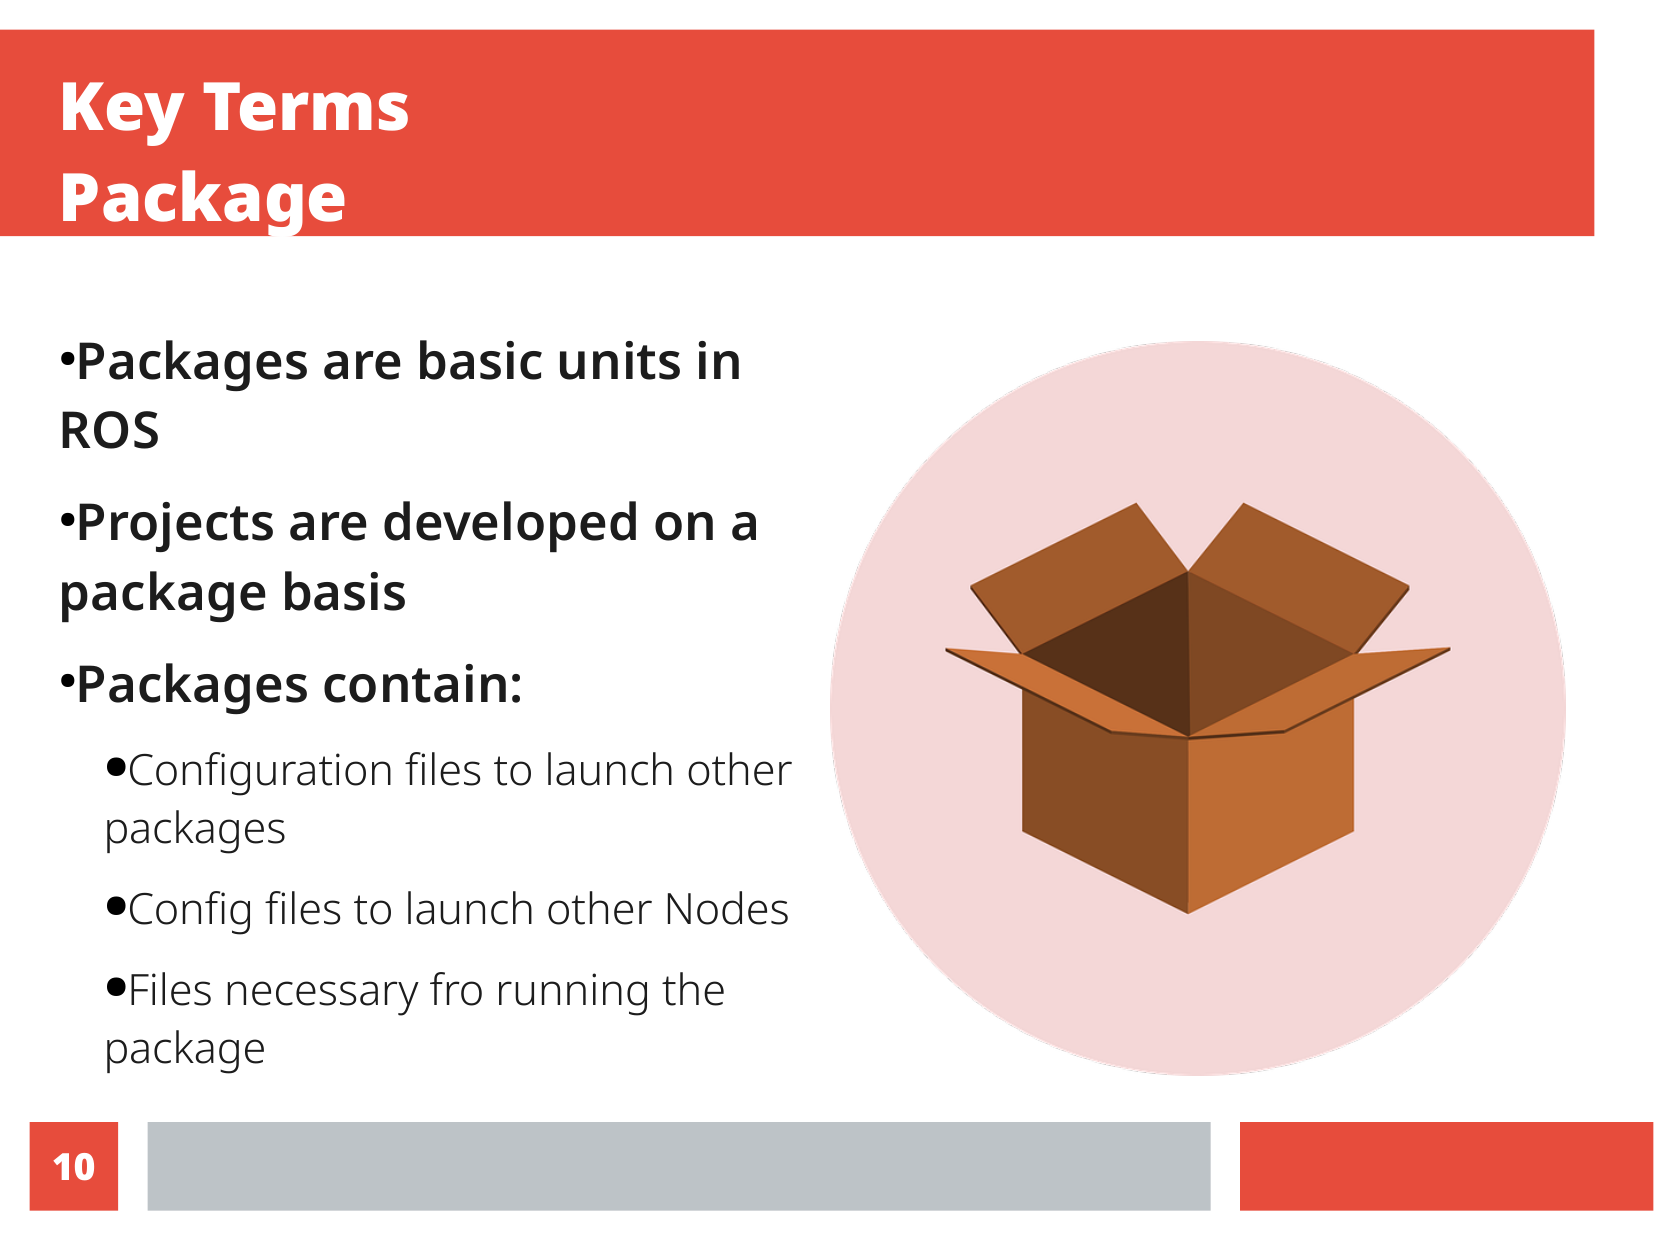

# Key Terms Package
Packages are basic units in ROS
Projects are developed on a package basis
Packages contain:
Configuration files to launch other packages
Config files to launch other Nodes
Files necessary fro running the package
10